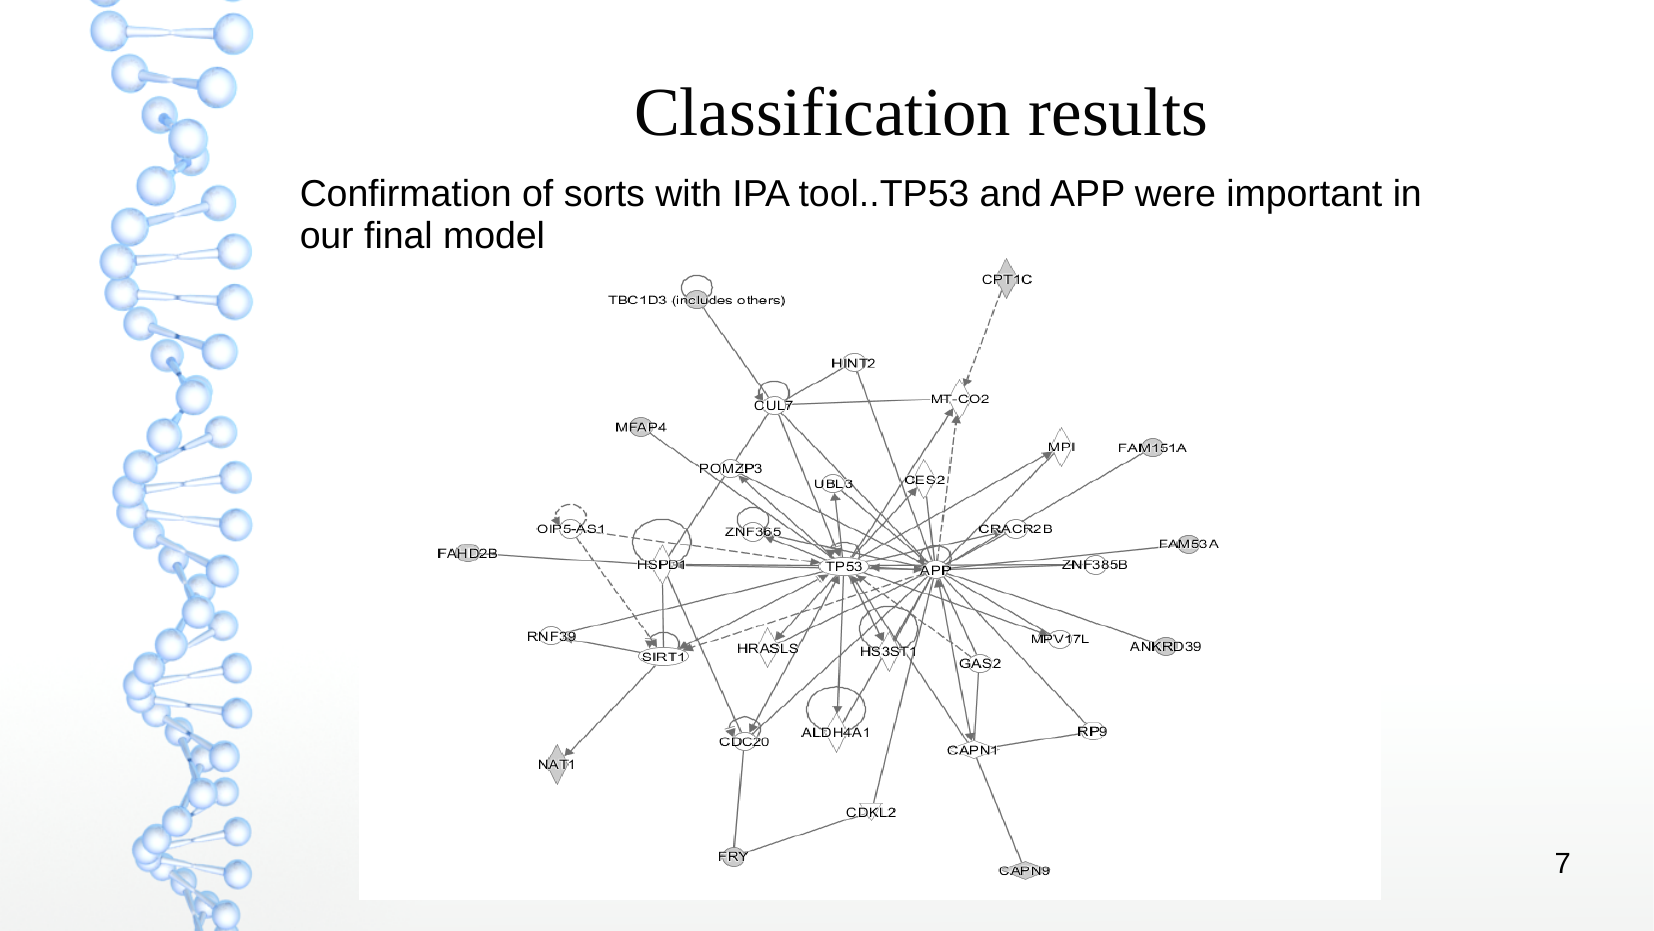

# Classification results
Confirmation of sorts with IPA tool..TP53 and APP were important in our final model
7